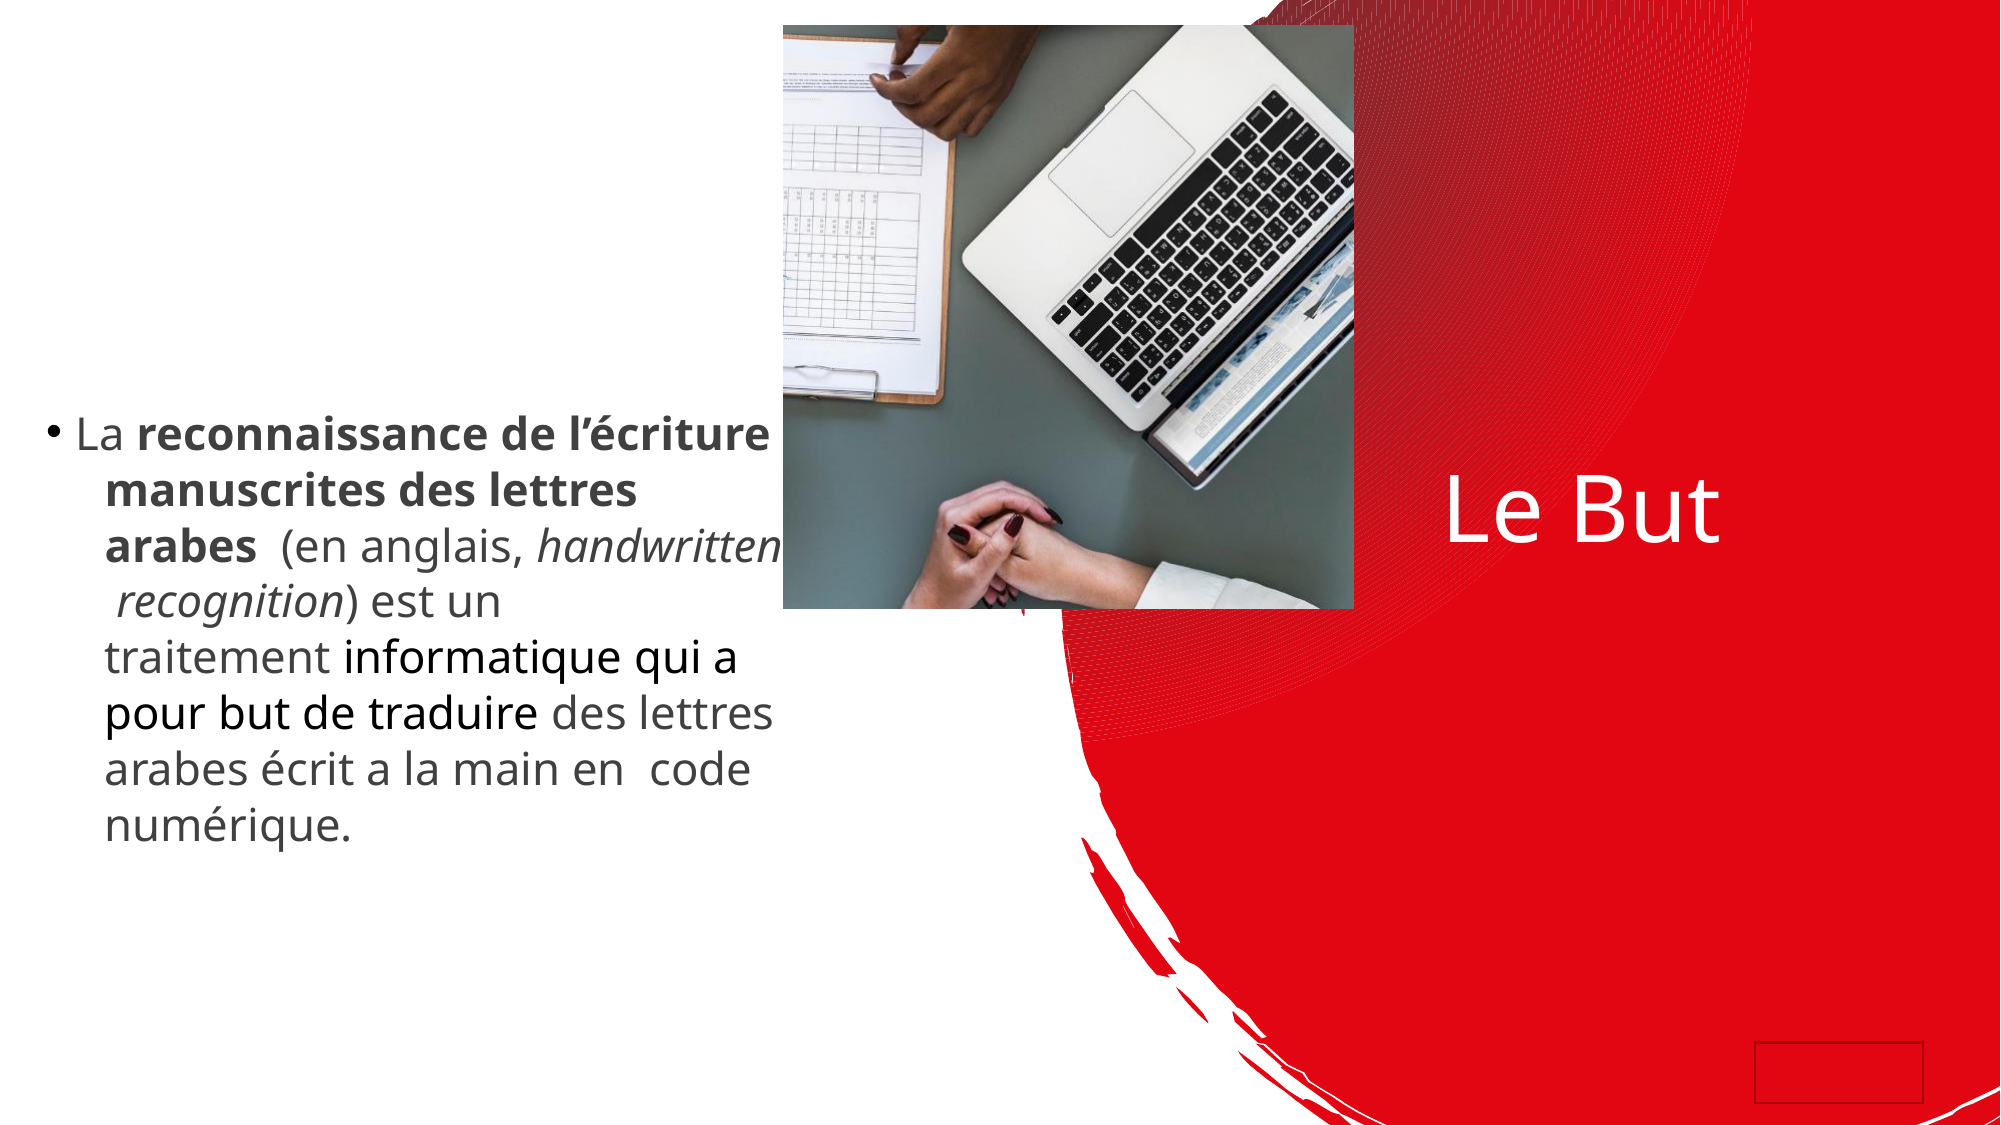

Le But
# La reconnaissance de l’écriture manuscrites des lettres arabes  (en anglais, handwritten recognition) est un traitement informatique qui a pour but de traduire des lettres arabes écrit a la main en code numérique.